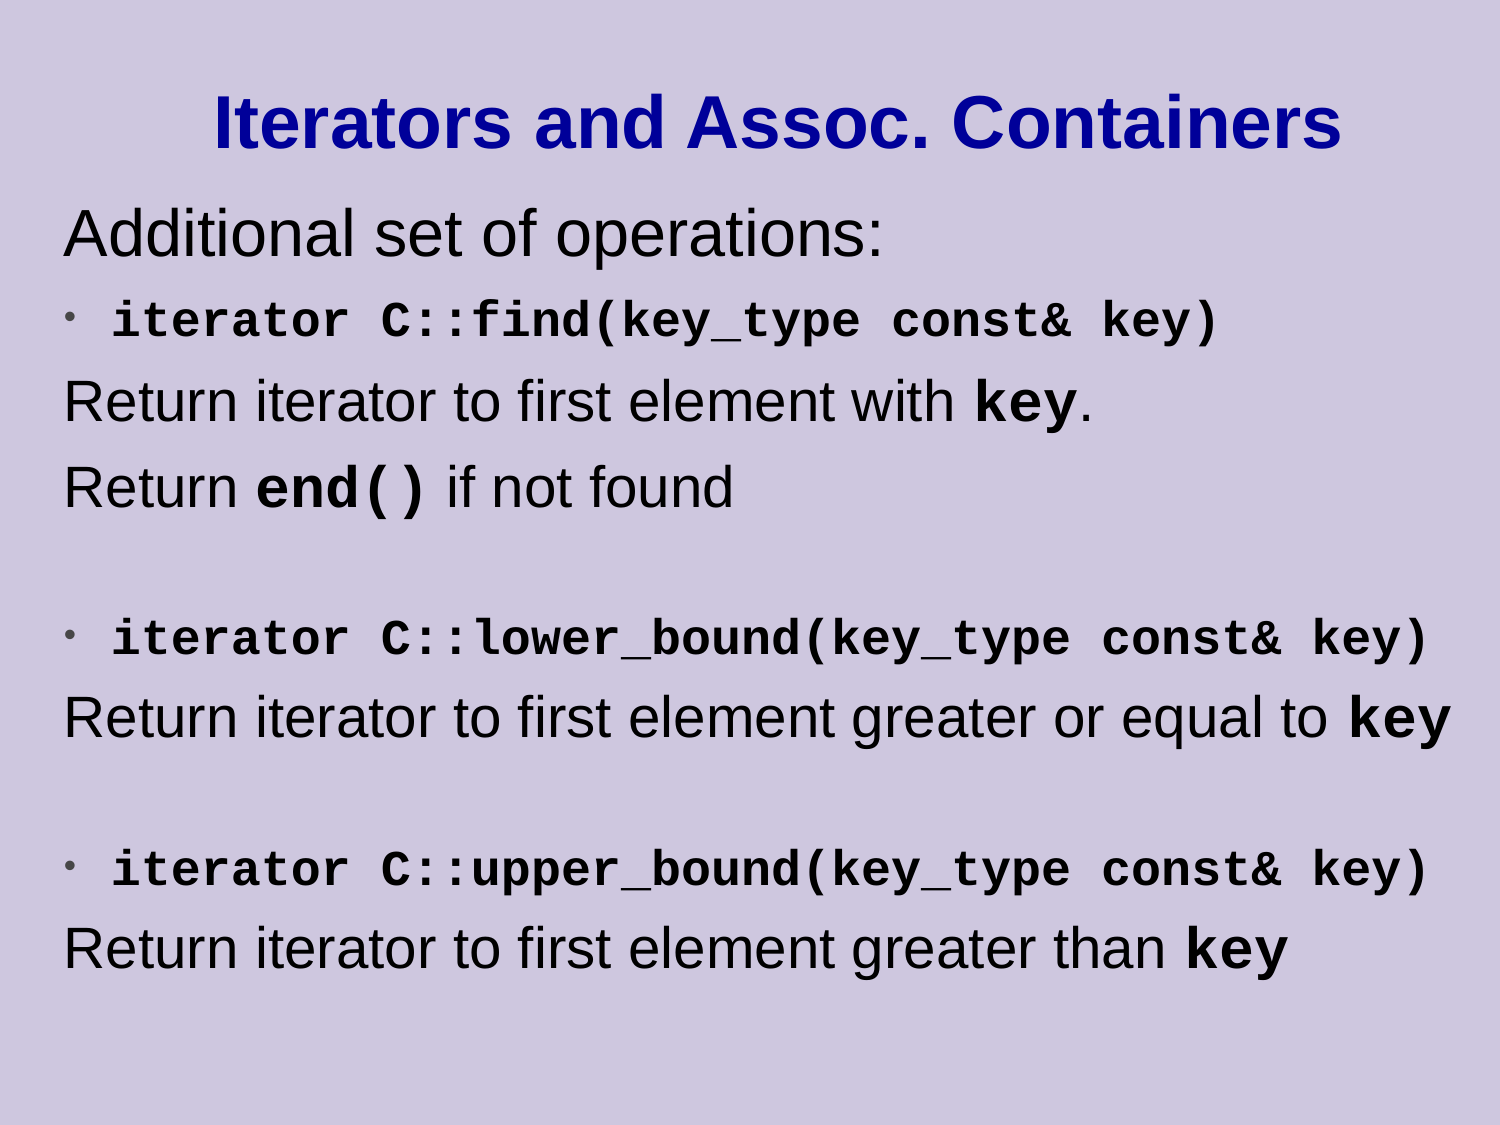

# Iterators and Assoc. Containers
Additional set of operations:
iterator C::find(key_type const& key)
Return iterator to first element with key.
Return end() if not found
iterator C::lower_bound(key_type const& key)
Return iterator to first element greater or equal to key
iterator C::upper_bound(key_type const& key)
Return iterator to first element greater than key